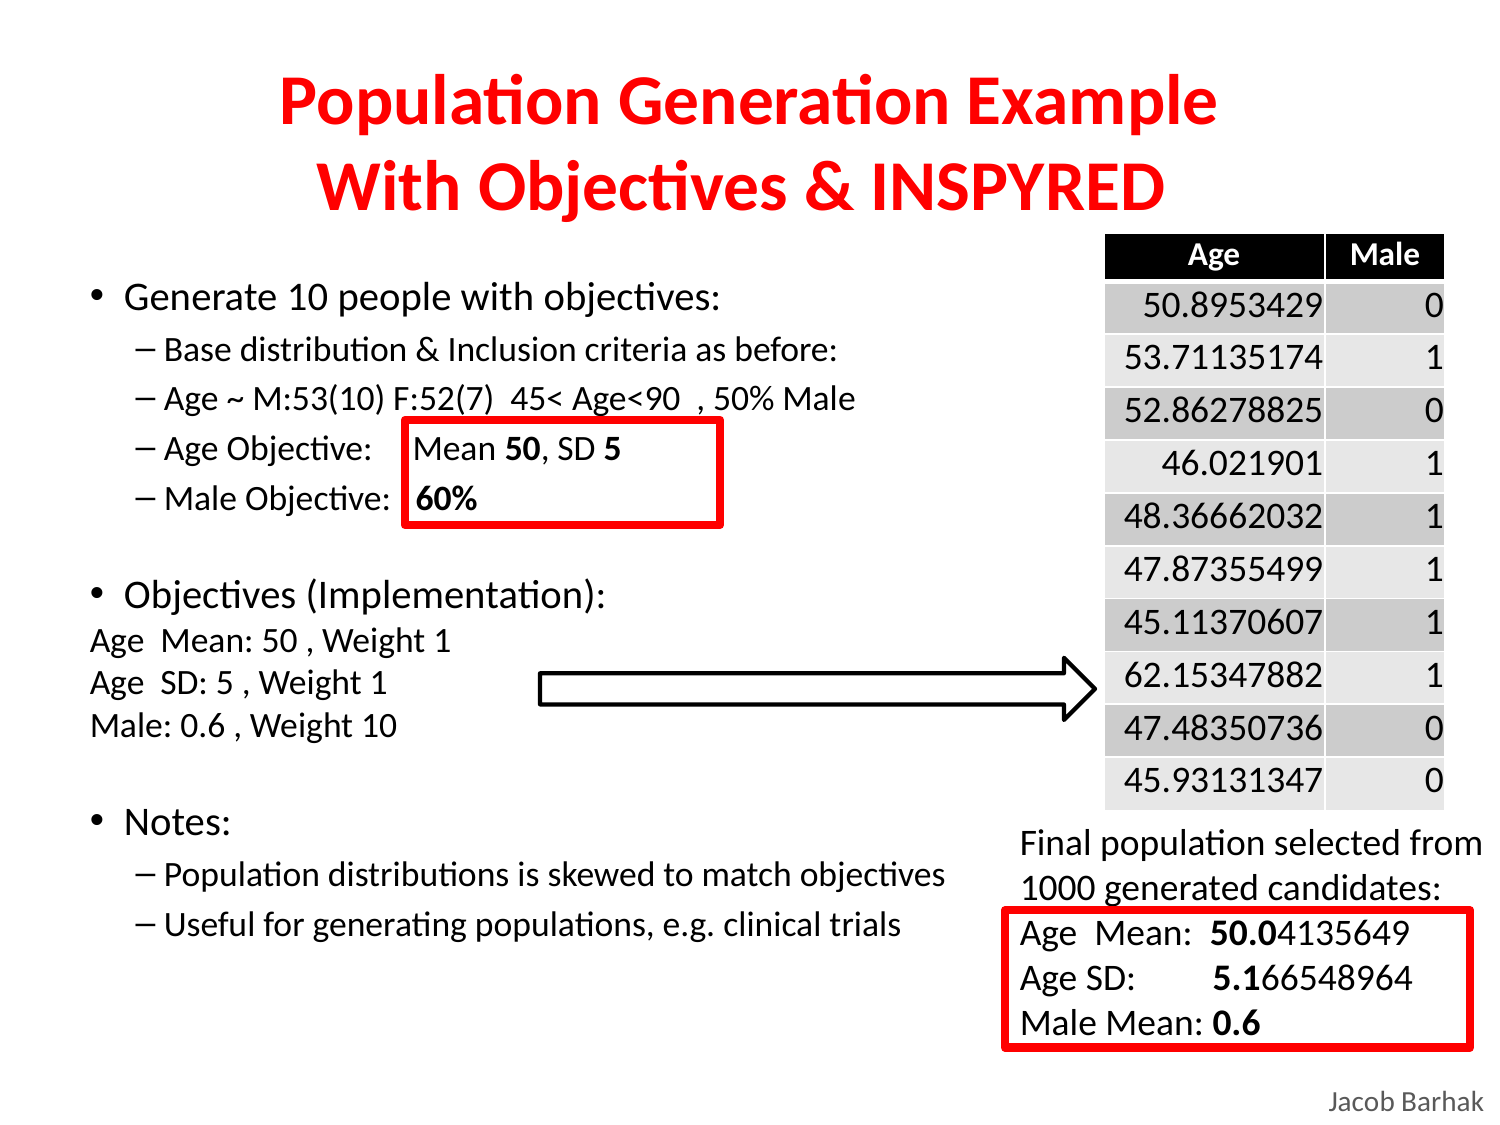

Population Generation Example
With Objectives & INSPYRED
| Age | Male |
| --- | --- |
| 50.8953429 | 0 |
| 53.71135174 | 1 |
| 52.86278825 | 0 |
| 46.021901 | 1 |
| 48.36662032 | 1 |
| 47.87355499 | 1 |
| 45.11370607 | 1 |
| 62.15347882 | 1 |
| 47.48350736 | 0 |
| 45.93131347 | 0 |
Generate 10 people with objectives:
Base distribution & Inclusion criteria as before:
Age ~ M:53(10) F:52(7) 45< Age<90 , 50% Male
Age Objective: Mean 50, SD 5
Male Objective: 60%
Objectives (Implementation):
Age Mean: 50 , Weight 1
Age SD: 5 , Weight 1
Male: 0.6 , Weight 10
Notes:
Population distributions is skewed to match objectives
Useful for generating populations, e.g. clinical trials
Final population selected from 1000 generated candidates:
Age Mean: 50.04135649
Age SD: 5.166548964
Male Mean: 0.6